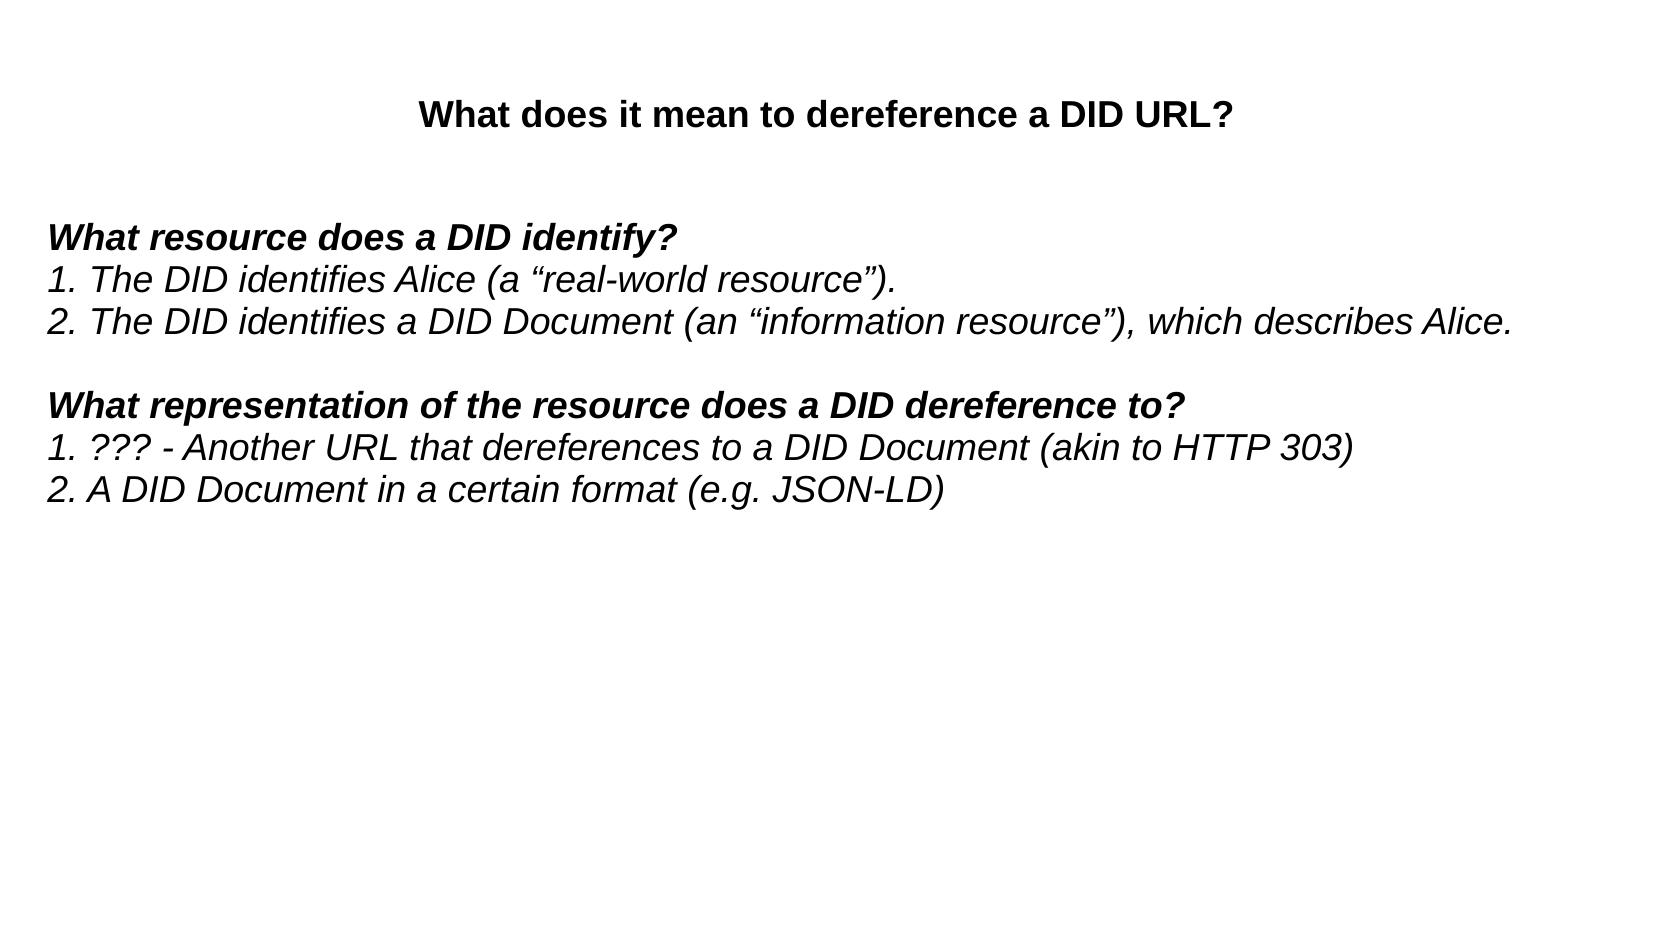

# What does it mean to dereference a DID URL?
What resource does a DID identify?
1. The DID identifies Alice (a “real-world resource”).
2. The DID identifies a DID Document (an “information resource”), which describes Alice.
What representation of the resource does a DID dereference to?
1. ??? - Another URL that dereferences to a DID Document (akin to HTTP 303)
2. A DID Document in a certain format (e.g. JSON-LD)